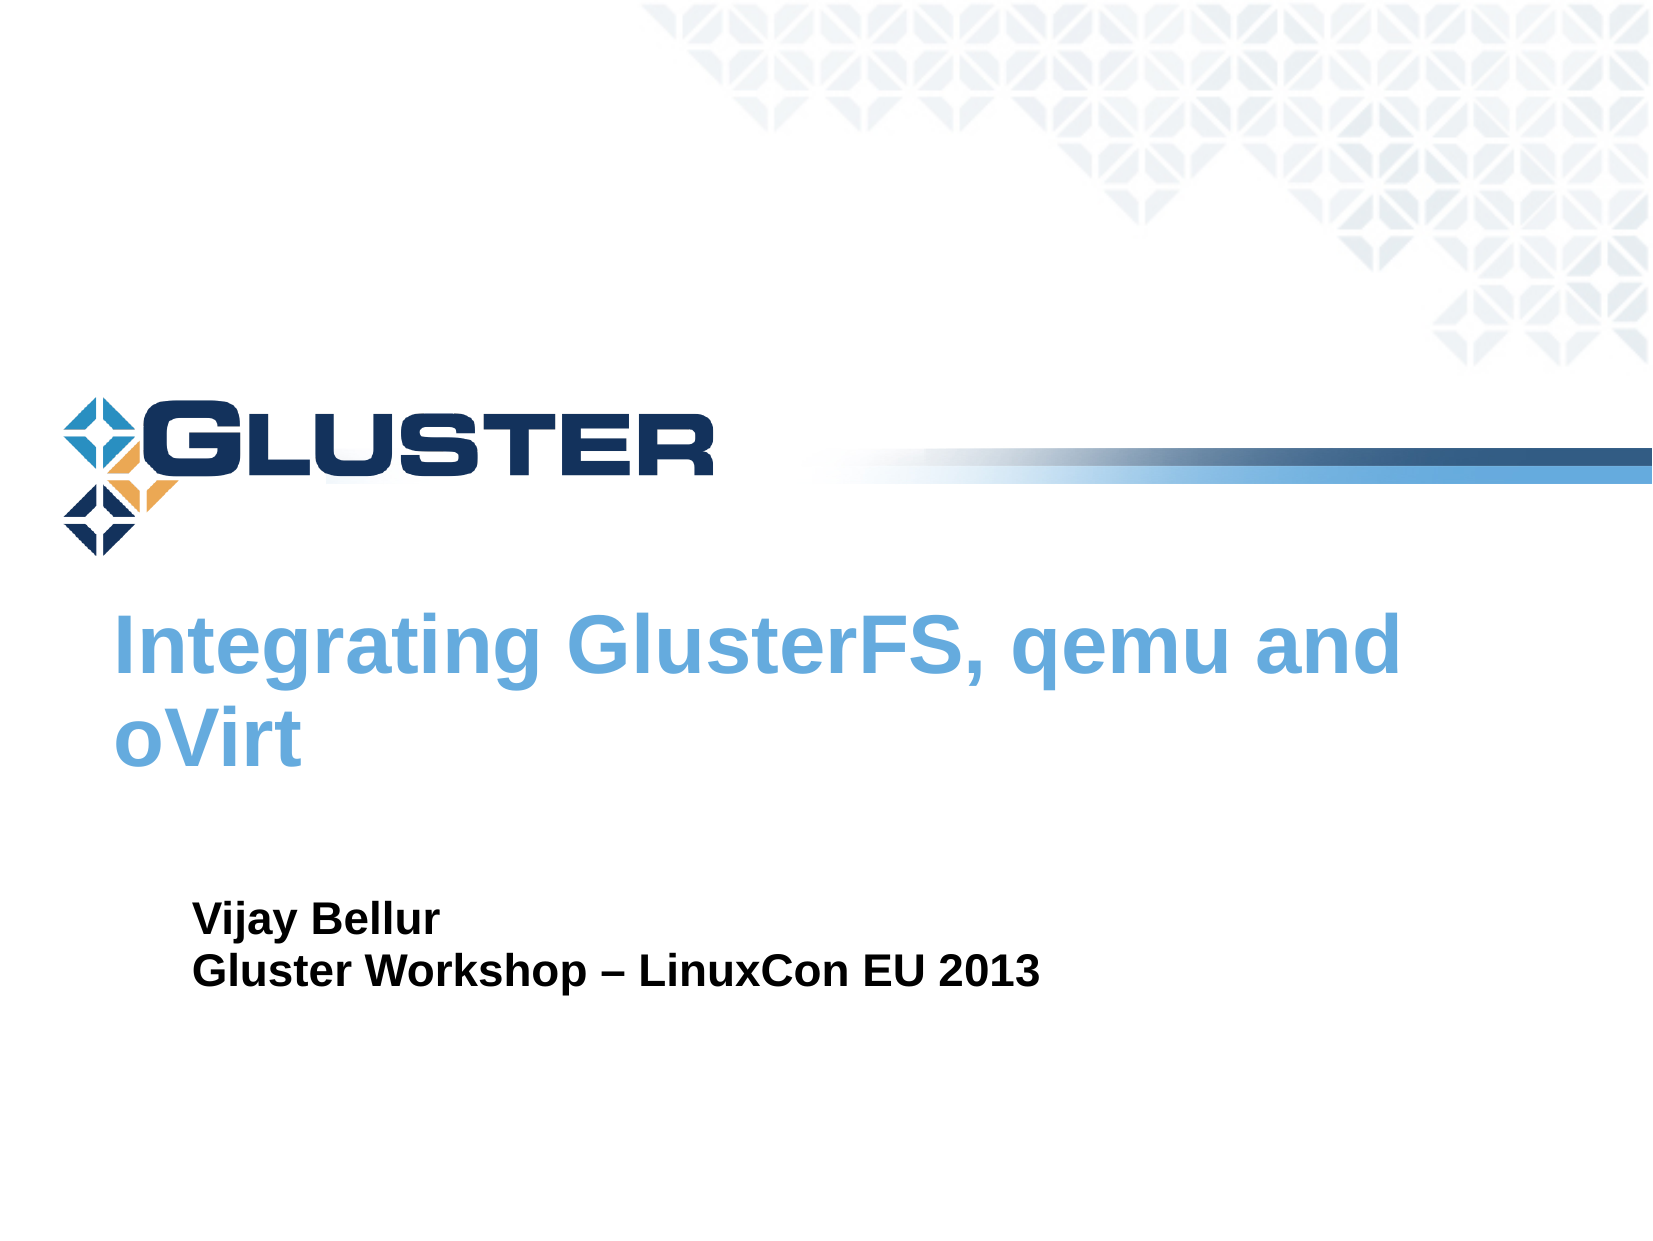

# Integrating GlusterFS, qemu and oVirt
Vijay Bellur
Gluster Workshop – LinuxCon EU 2013